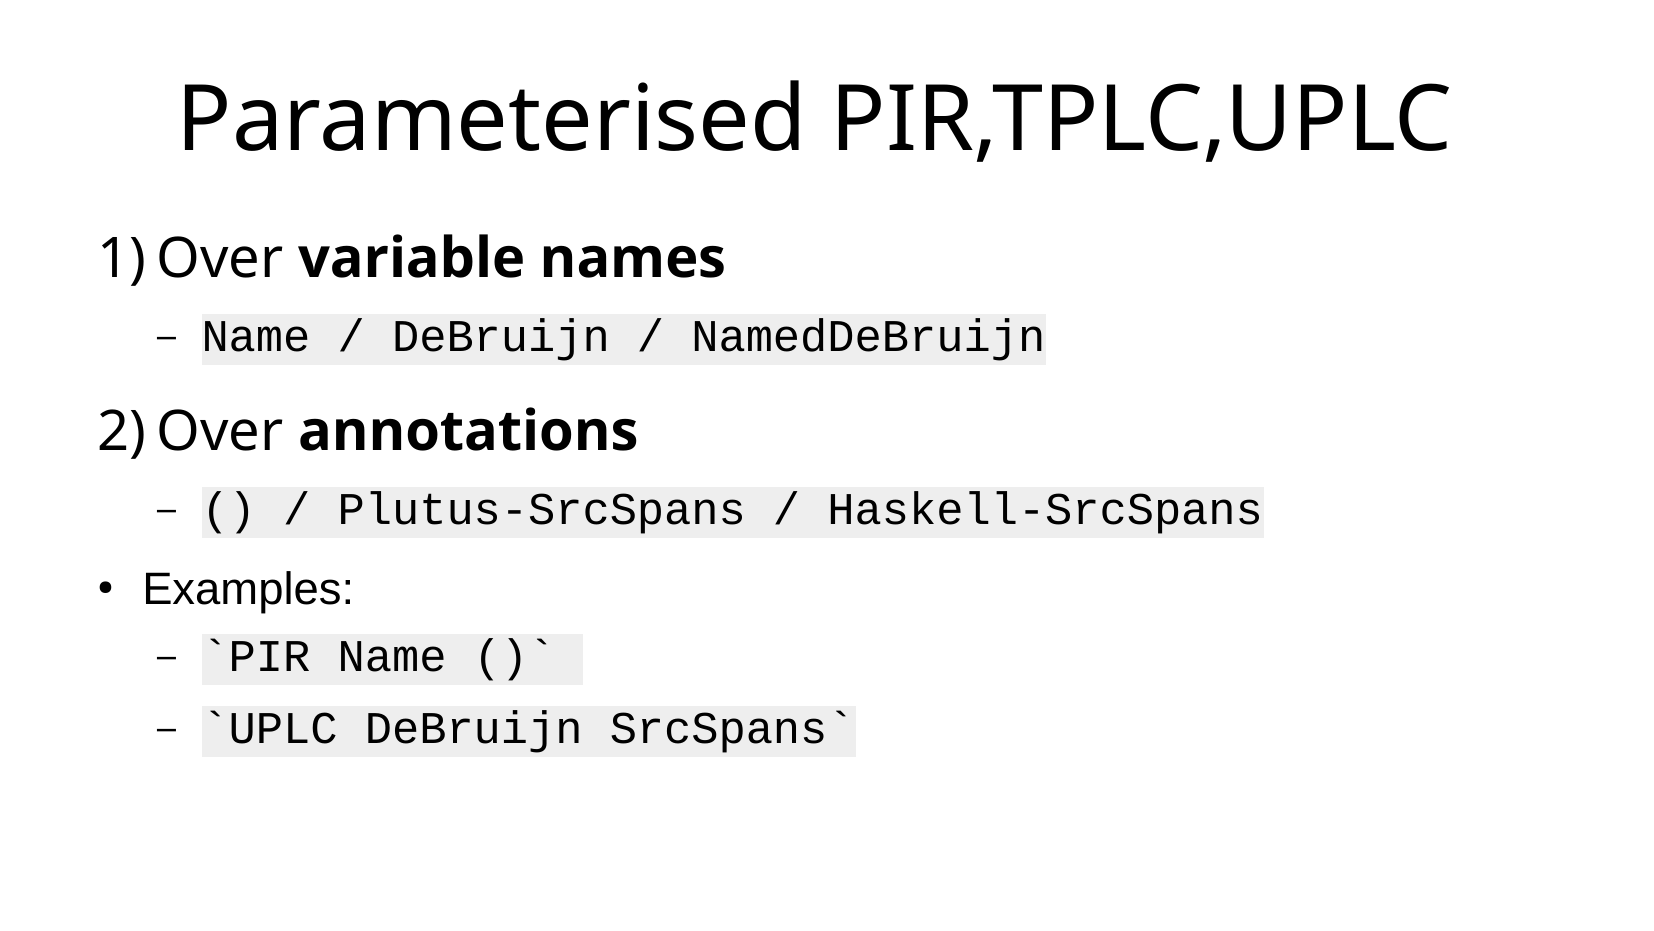

# Parameterised PIR,TPLC,UPLC
 Over variable names
Name / DeBruijn / NamedDeBruijn
 Over annotations
() / Plutus-SrcSpans / Haskell-SrcSpans
Examples:
`PIR Name ()`
`UPLC DeBruijn SrcSpans`